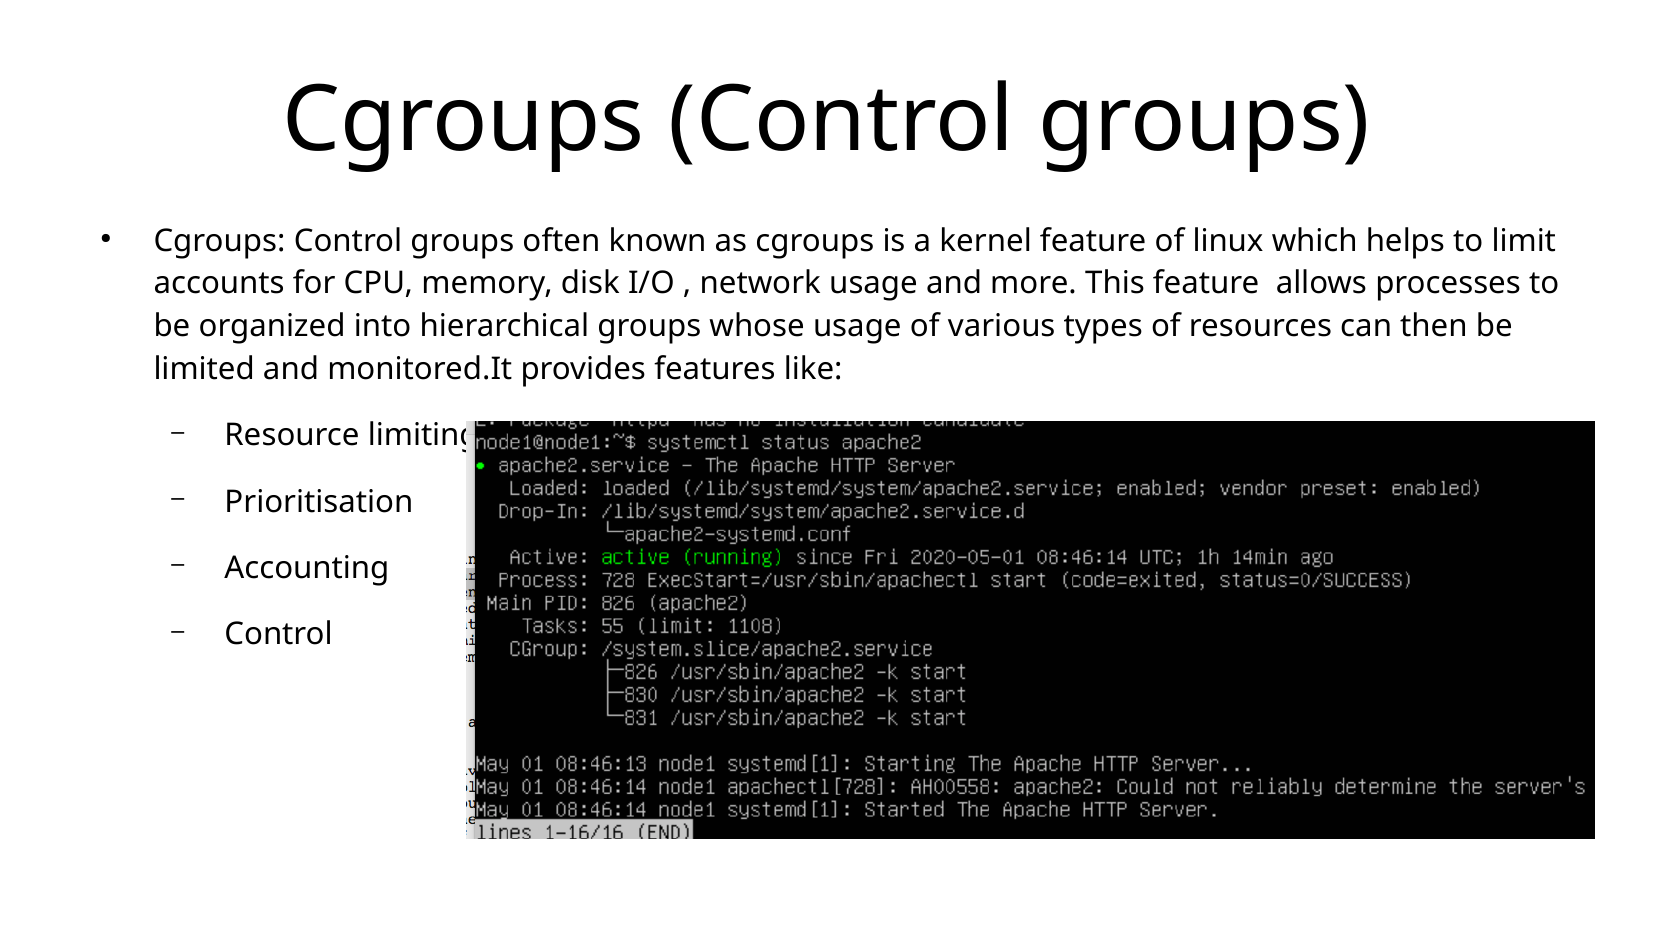

# Cgroups (Control groups)
Cgroups: Control groups often known as cgroups is a kernel feature of linux which helps to limit accounts for CPU, memory, disk I/O , network usage and more. This feature allows processes to be organized into hierarchical groups whose usage of various types of resources can then be limited and monitored.It provides features like:
Resource limiting
Prioritisation
Accounting
Control